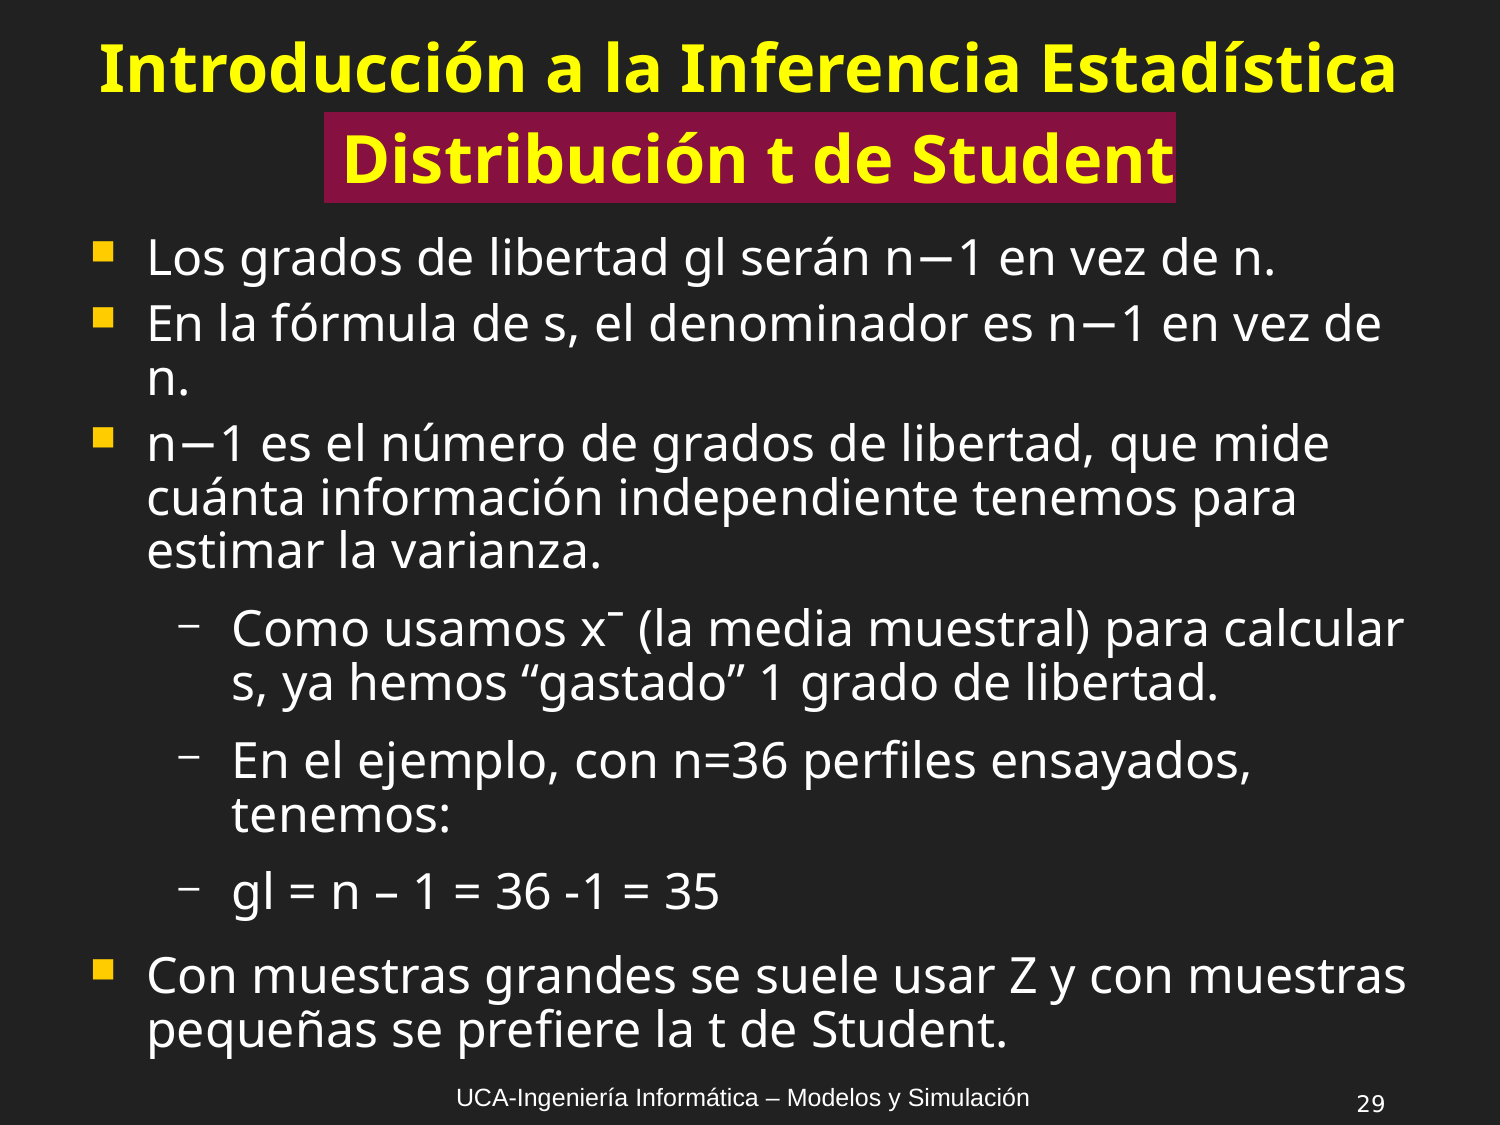

# Introducción a la Inferencia Estadística Distribución t de Student
Los grados de libertad gl serán n−1 en vez de n.
En la fórmula de s, el denominador es n−1 en vez de n.
n−1 es el número de grados de libertad, que mide cuánta información independiente tenemos para estimar la varianza.
Como usamos xˉ (la media muestral) para calcular s, ya hemos “gastado” 1 grado de libertad.
En el ejemplo, con n=36 perfiles ensayados, tenemos:
gl = n – 1 = 36 -1 = 35
Con muestras grandes se suele usar Z y con muestras pequeñas se prefiere la t de Student.